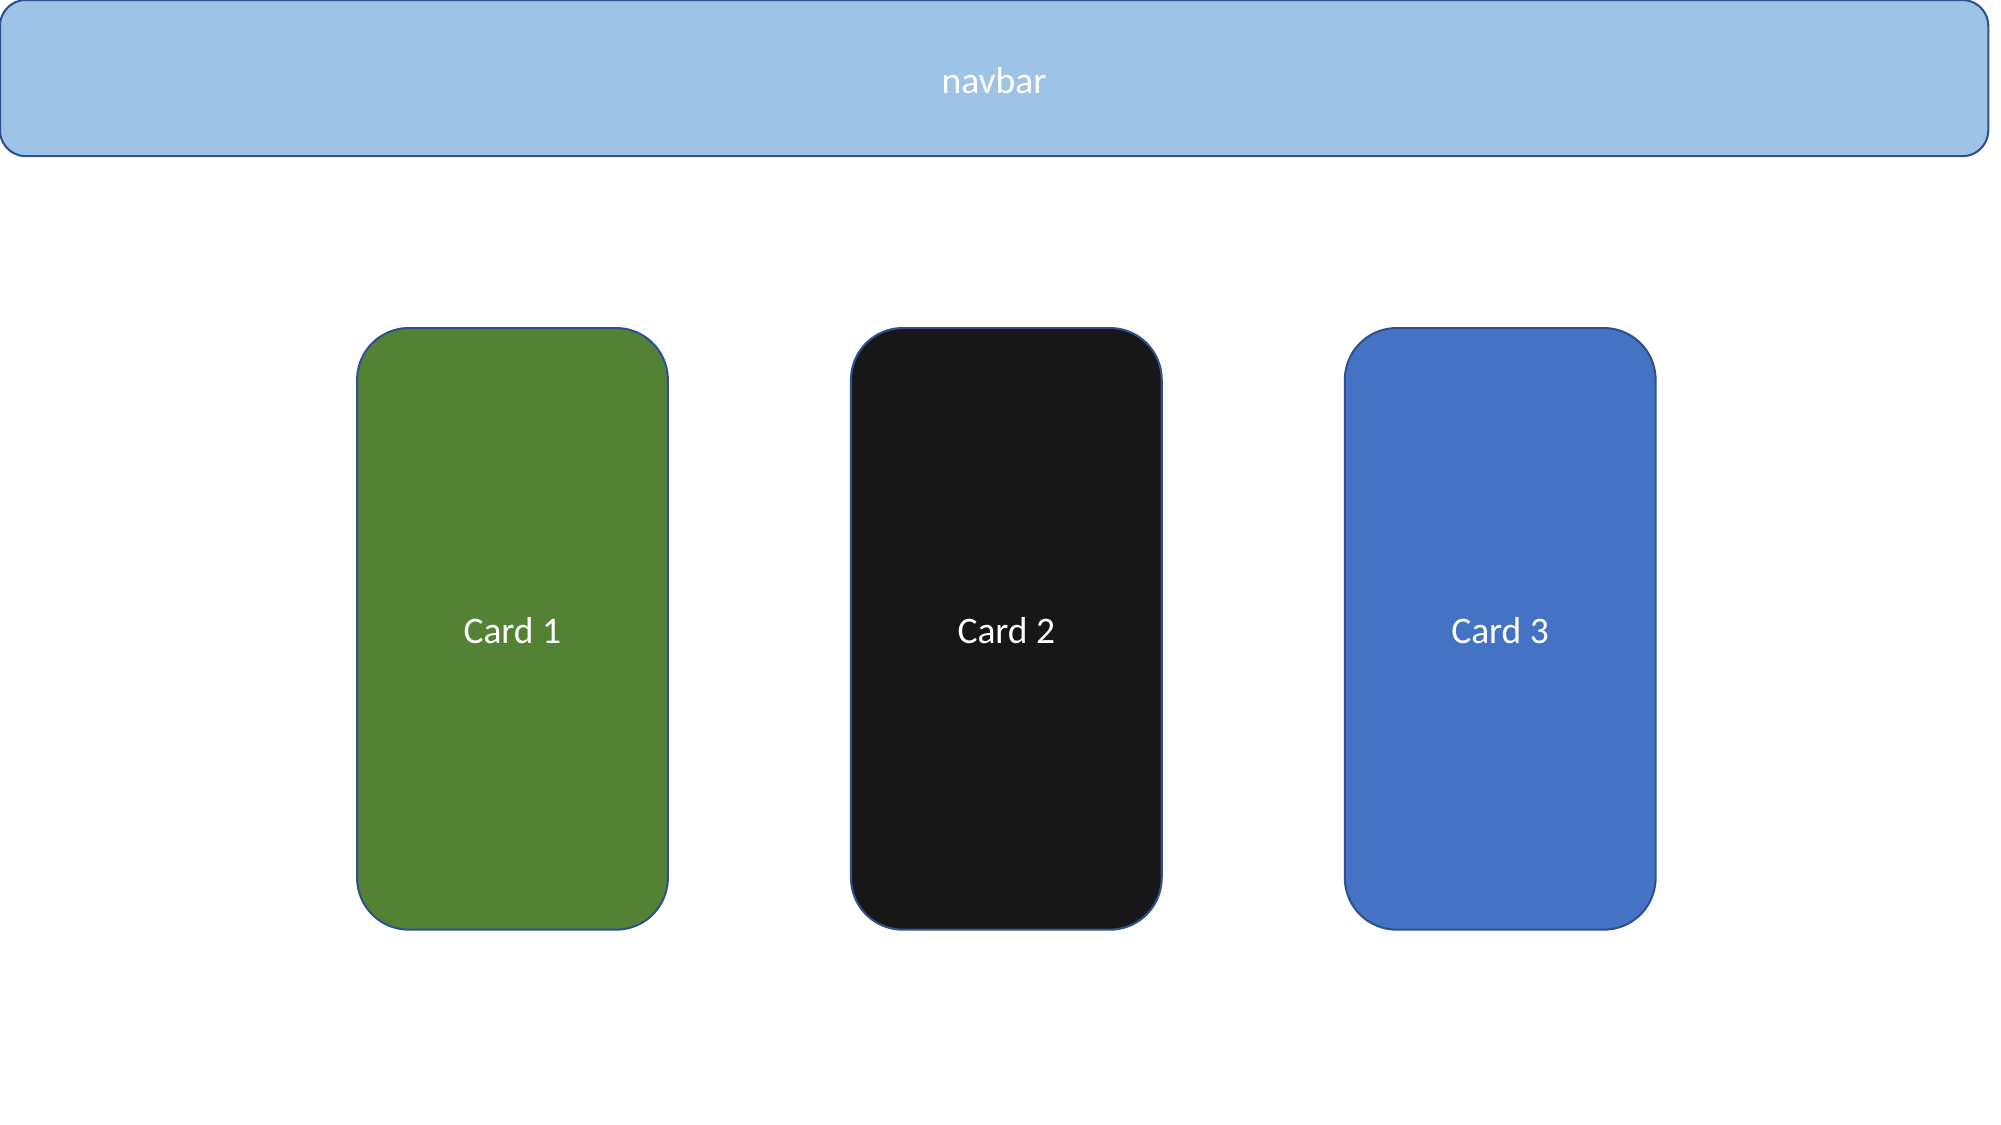

navbar
Card 1
Card 2
Card 3